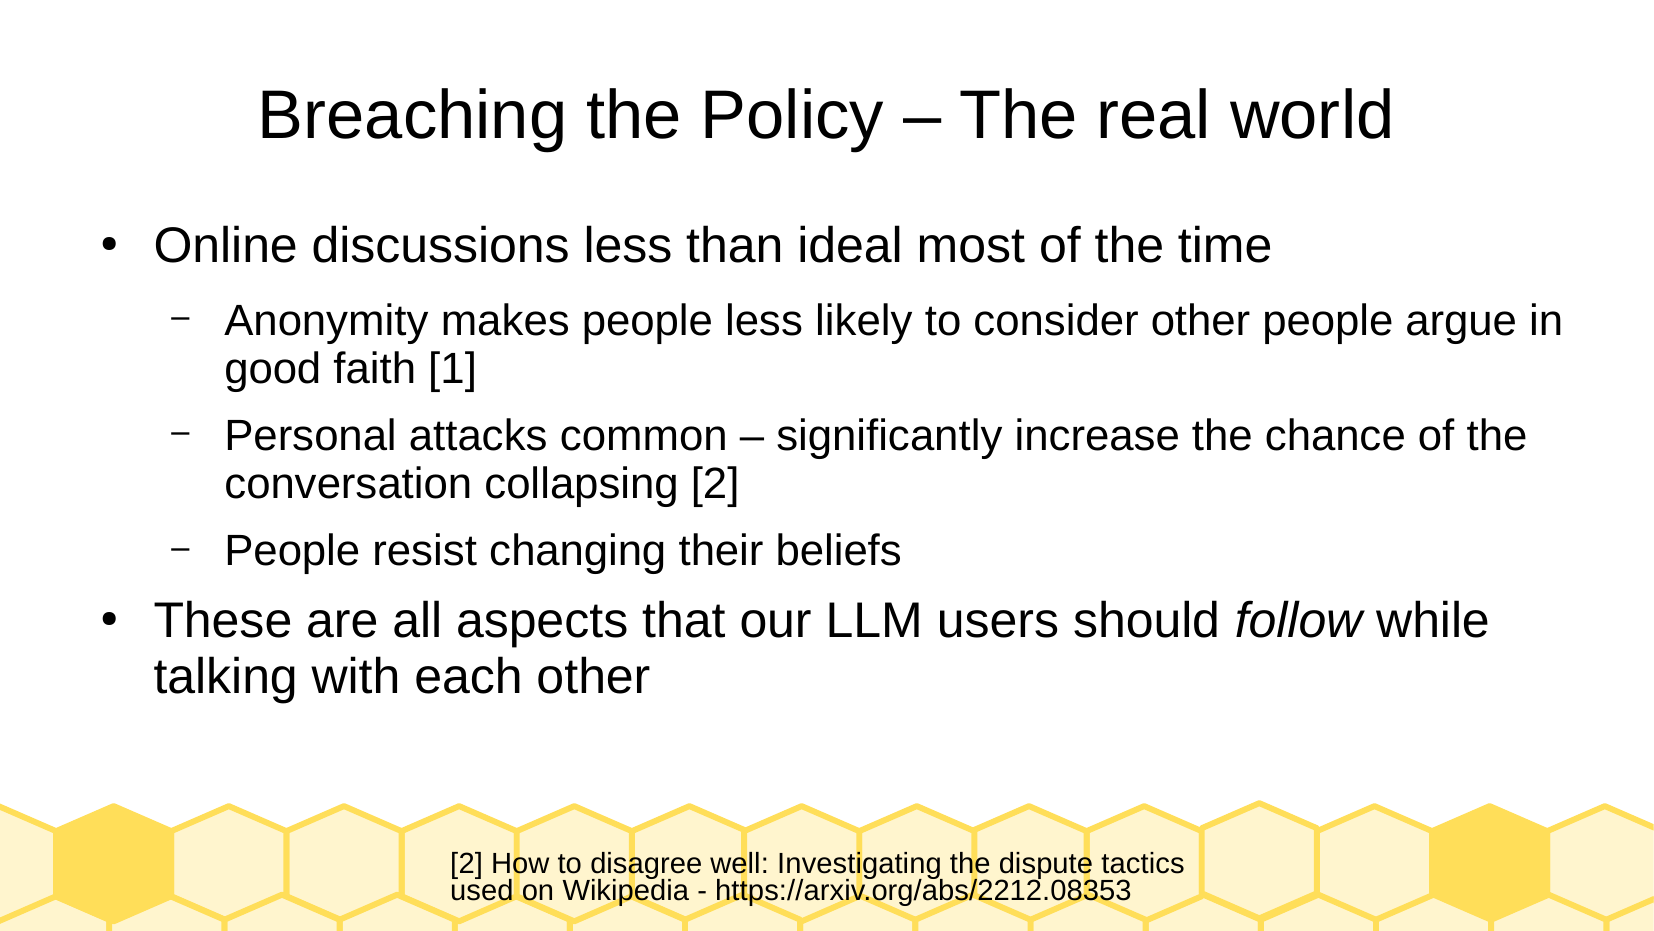

# Breaching the Policy – The real world
Online discussions less than ideal most of the time
Anonymity makes people less likely to consider other people argue in good faith [1]
Personal attacks common – significantly increase the chance of the conversation collapsing [2]
People resist changing their beliefs
These are all aspects that our LLM users should follow while talking with each other
[2] How to disagree well: Investigating the dispute tactics used on Wikipedia - https://arxiv.org/abs/2212.08353